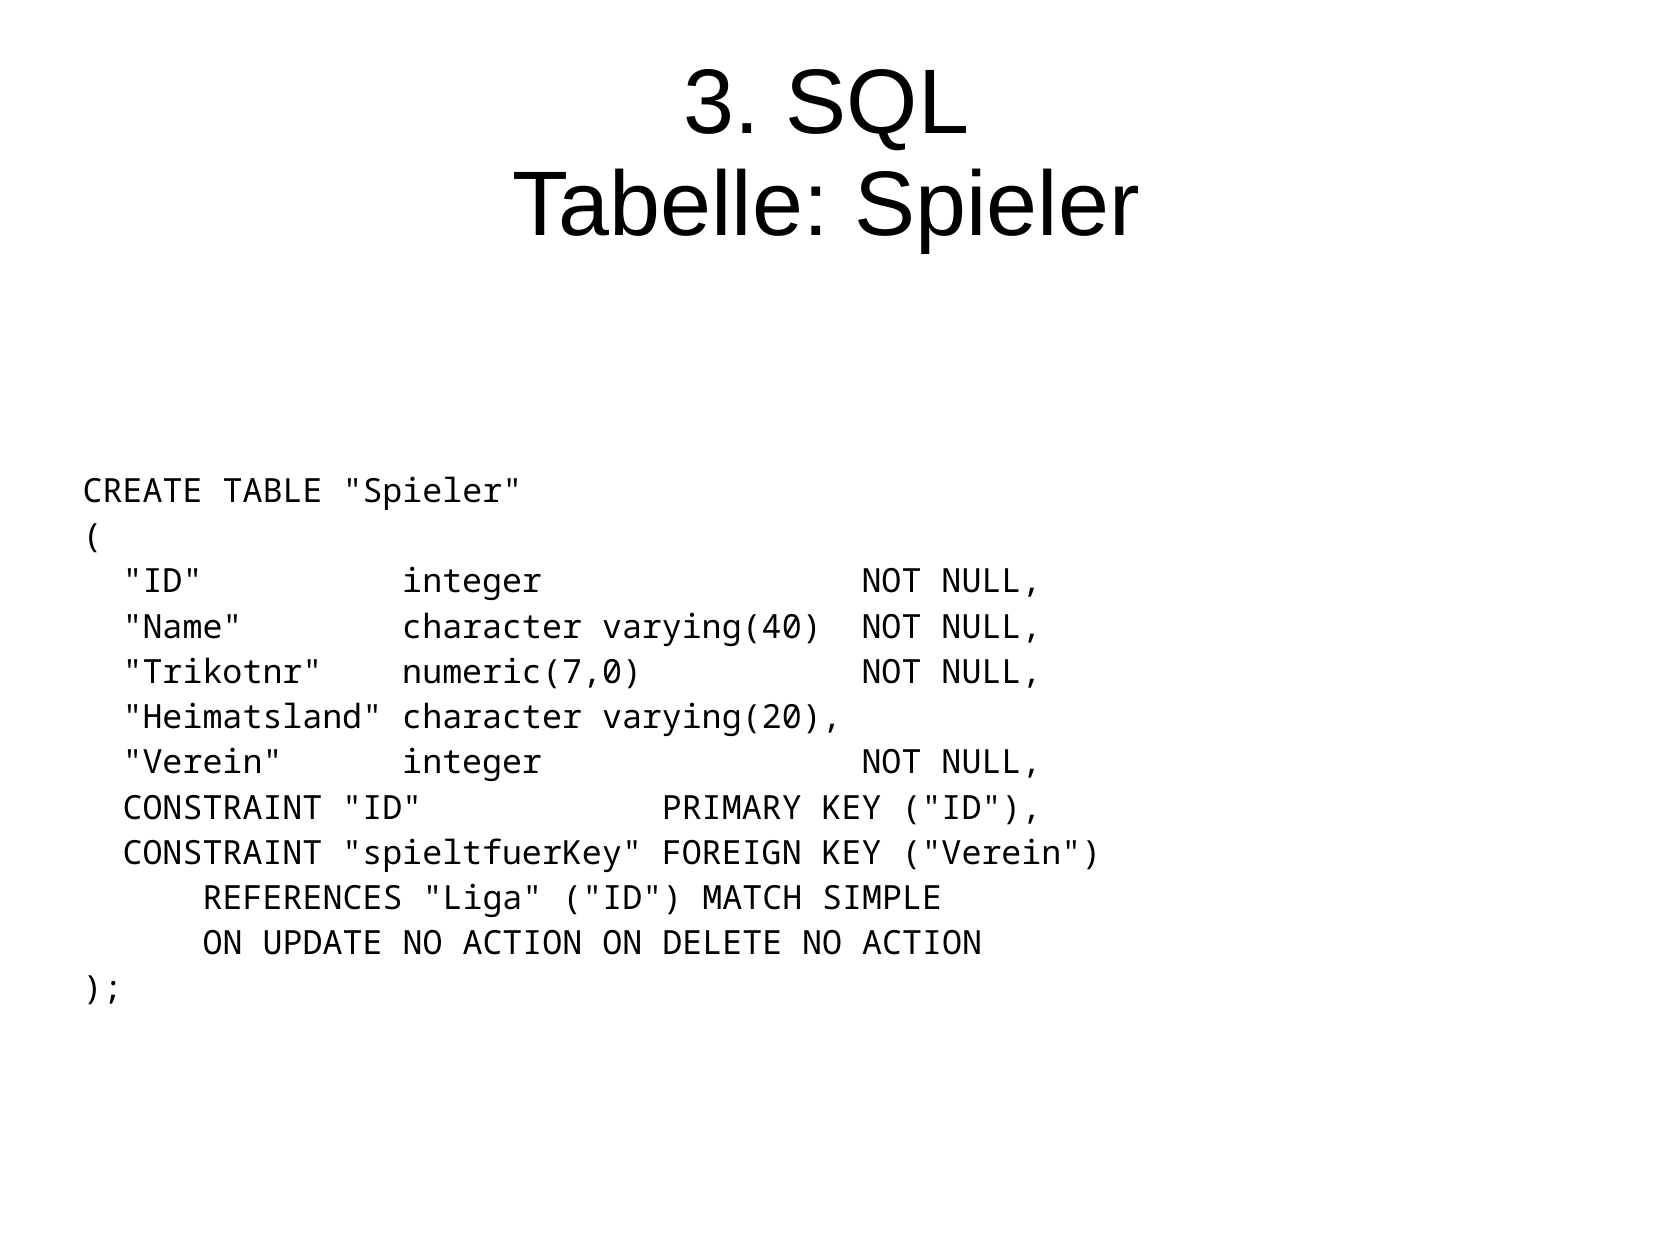

# 3. SQL Tabelle: Spieler
CREATE TABLE "Spieler"
(
 "ID" integer NOT NULL,
 "Name" character varying(40) NOT NULL,
 "Trikotnr" numeric(7,0) NOT NULL,
 "Heimatsland" character varying(20),
 "Verein" integer NOT NULL,
 CONSTRAINT "ID" PRIMARY KEY ("ID"),
 CONSTRAINT "spieltfuerKey" FOREIGN KEY ("Verein")
 REFERENCES "Liga" ("ID") MATCH SIMPLE
 ON UPDATE NO ACTION ON DELETE NO ACTION
);